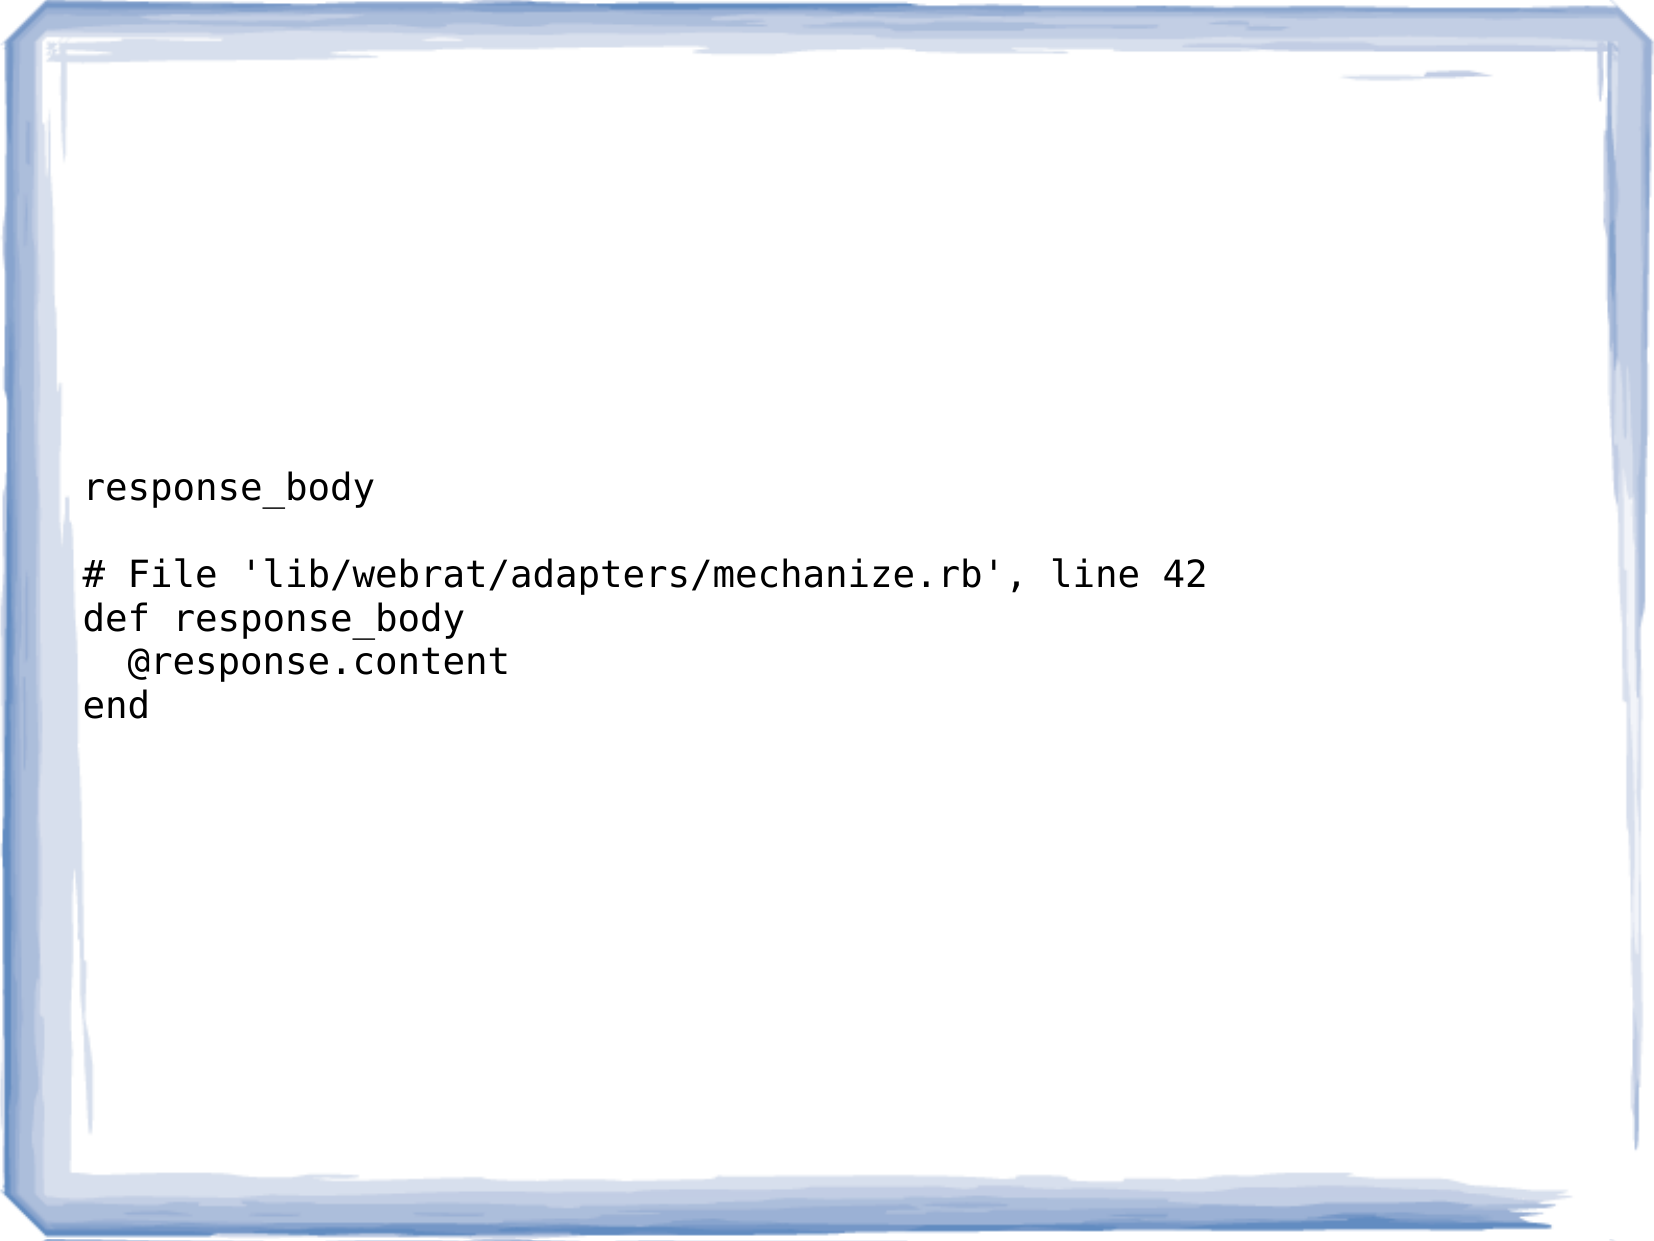

# response_body
# File 'lib/webrat/adapters/mechanize.rb', line 42
def response_body
 @response.content
end